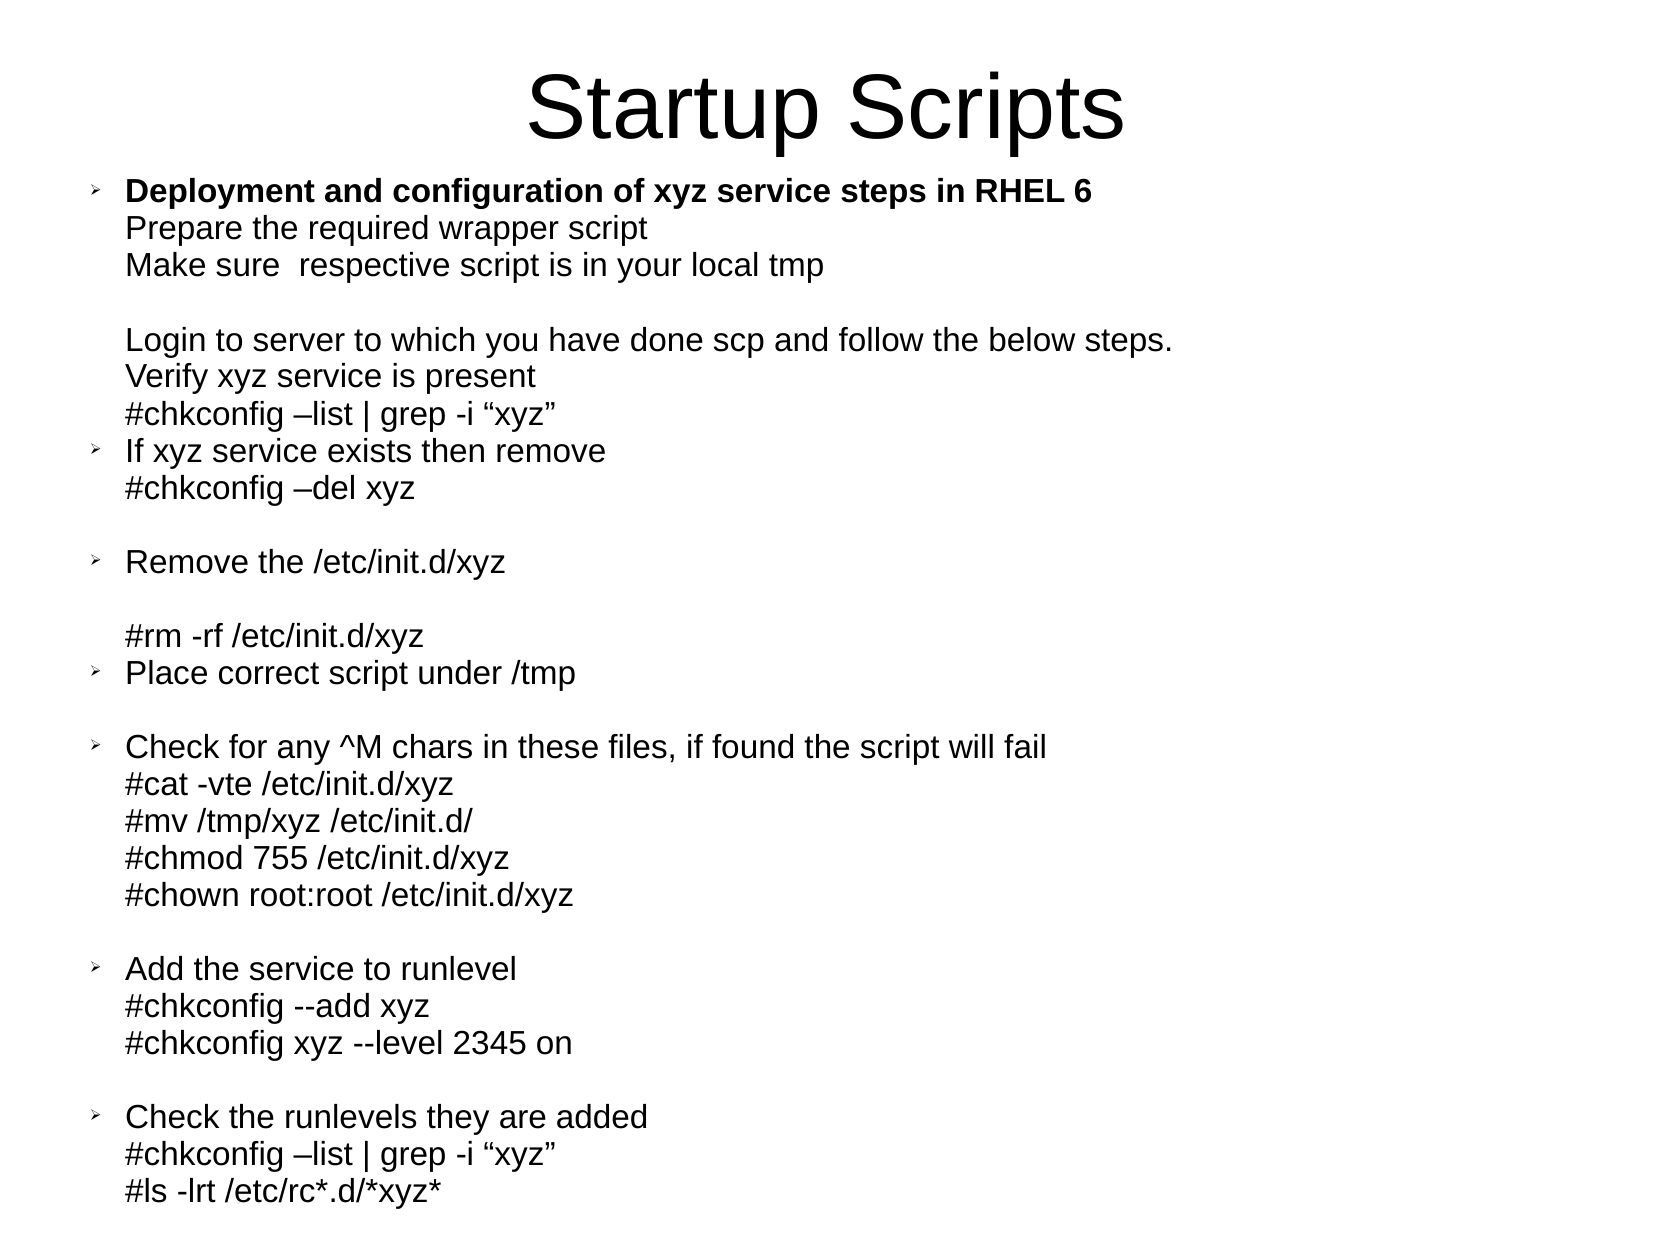

# Startup Scripts
Deployment and configuration of xyz service steps in RHEL 6
Prepare the required wrapper script
Make sure respective script is in your local tmp
Login to server to which you have done scp and follow the below steps.
Verify xyz service is present
#chkconfig –list | grep -i “xyz”
If xyz service exists then remove
#chkconfig –del xyz
Remove the /etc/init.d/xyz
#rm -rf /etc/init.d/xyz
Place correct script under /tmp
Check for any ^M chars in these files, if found the script will fail
#cat -vte /etc/init.d/xyz
#mv /tmp/xyz /etc/init.d/
#chmod 755 /etc/init.d/xyz
#chown root:root /etc/init.d/xyz
Add the service to runlevel
#chkconfig --add xyz
#chkconfig xyz --level 2345 on
Check the runlevels they are added
#chkconfig –list | grep -i “xyz”
#ls -lrt /etc/rc*.d/*xyz*